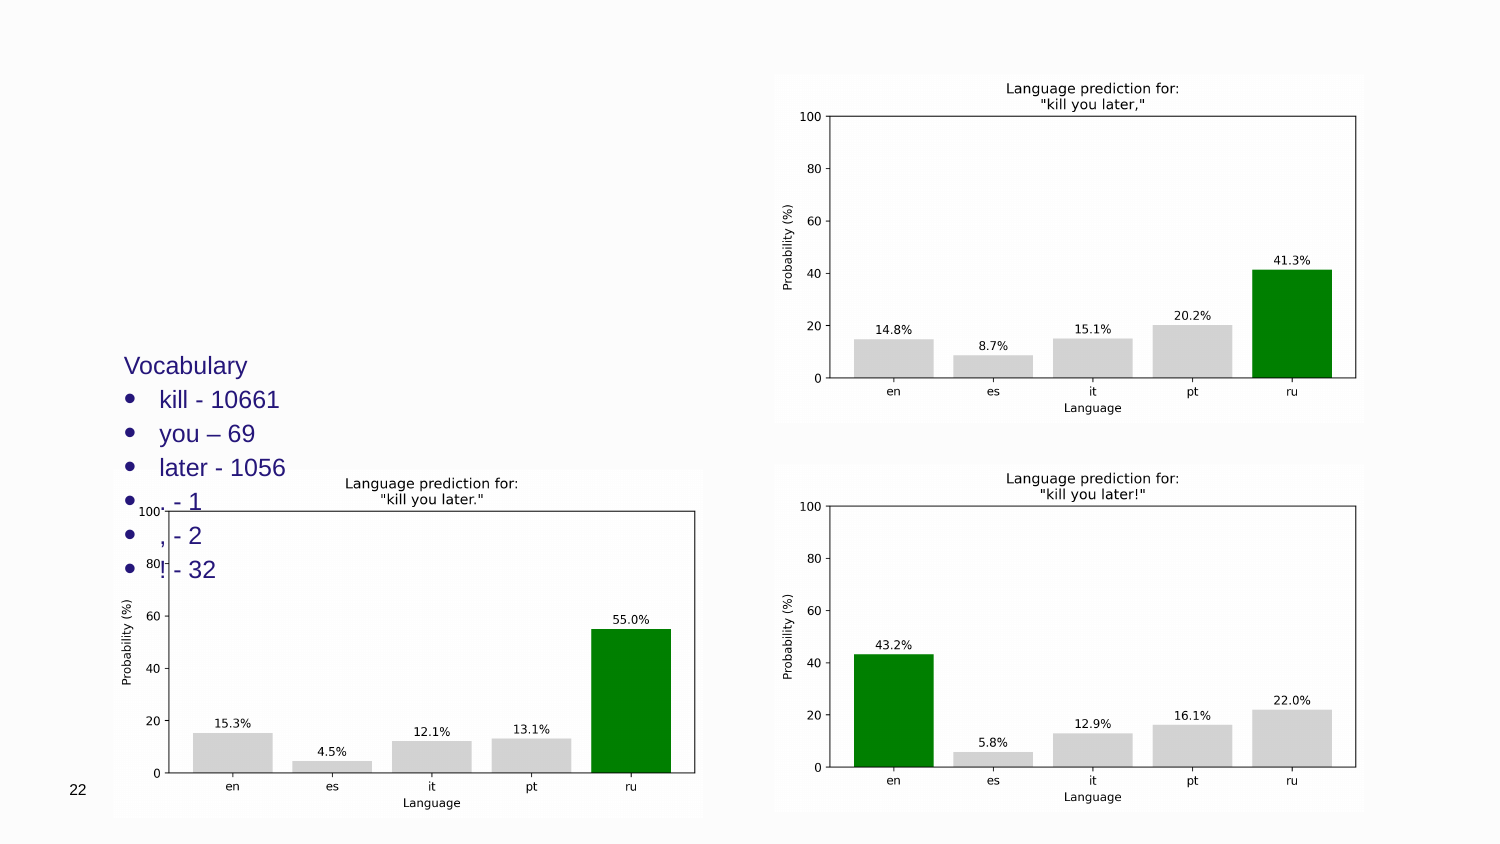

# Vocabulary
kill - 10661
you – 69
later - 1056
. - 1
, - 2
! - 32